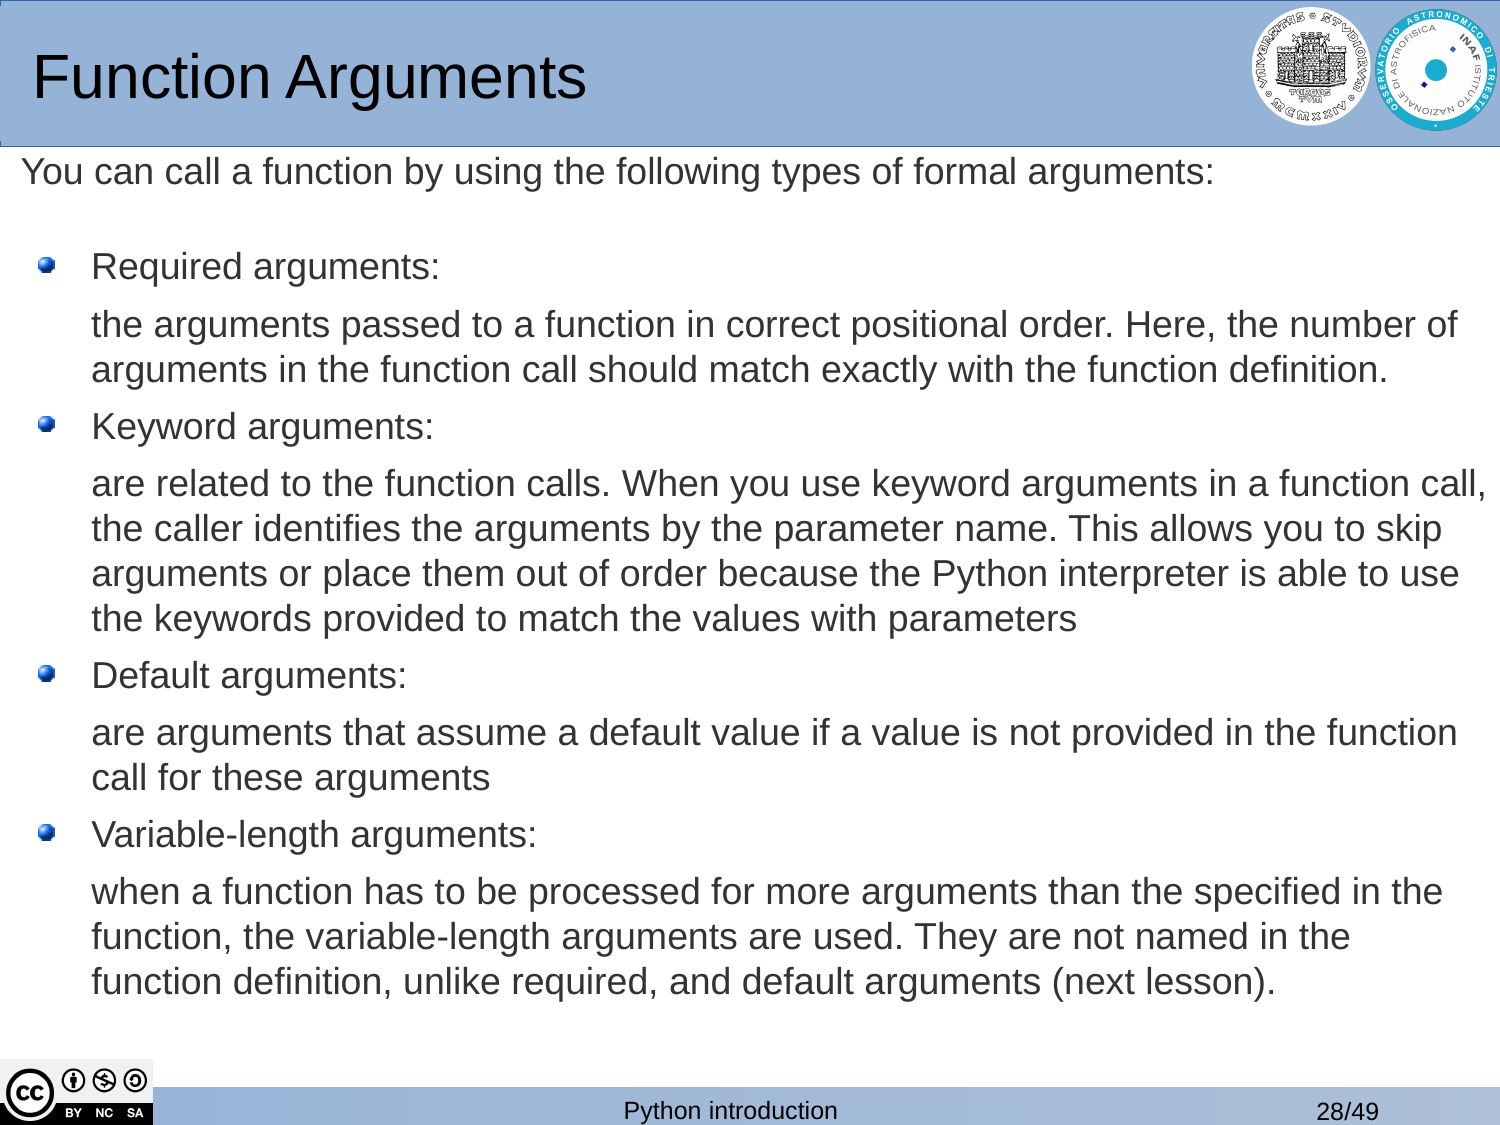

Function Arguments
# You can call a function by using the following types of formal arguments:
Required arguments:
the arguments passed to a function in correct positional order. Here, the number of arguments in the function call should match exactly with the function definition.
Keyword arguments:
are related to the function calls. When you use keyword arguments in a function call, the caller identifies the arguments by the parameter name. This allows you to skip arguments or place them out of order because the Python interpreter is able to use the keywords provided to match the values with parameters
Default arguments:
are arguments that assume a default value if a value is not provided in the function call for these arguments
Variable-length arguments:
when a function has to be processed for more arguments than the specified in the function, the variable-length arguments are used. They are not named in the function definition, unlike required, and default arguments (next lesson).